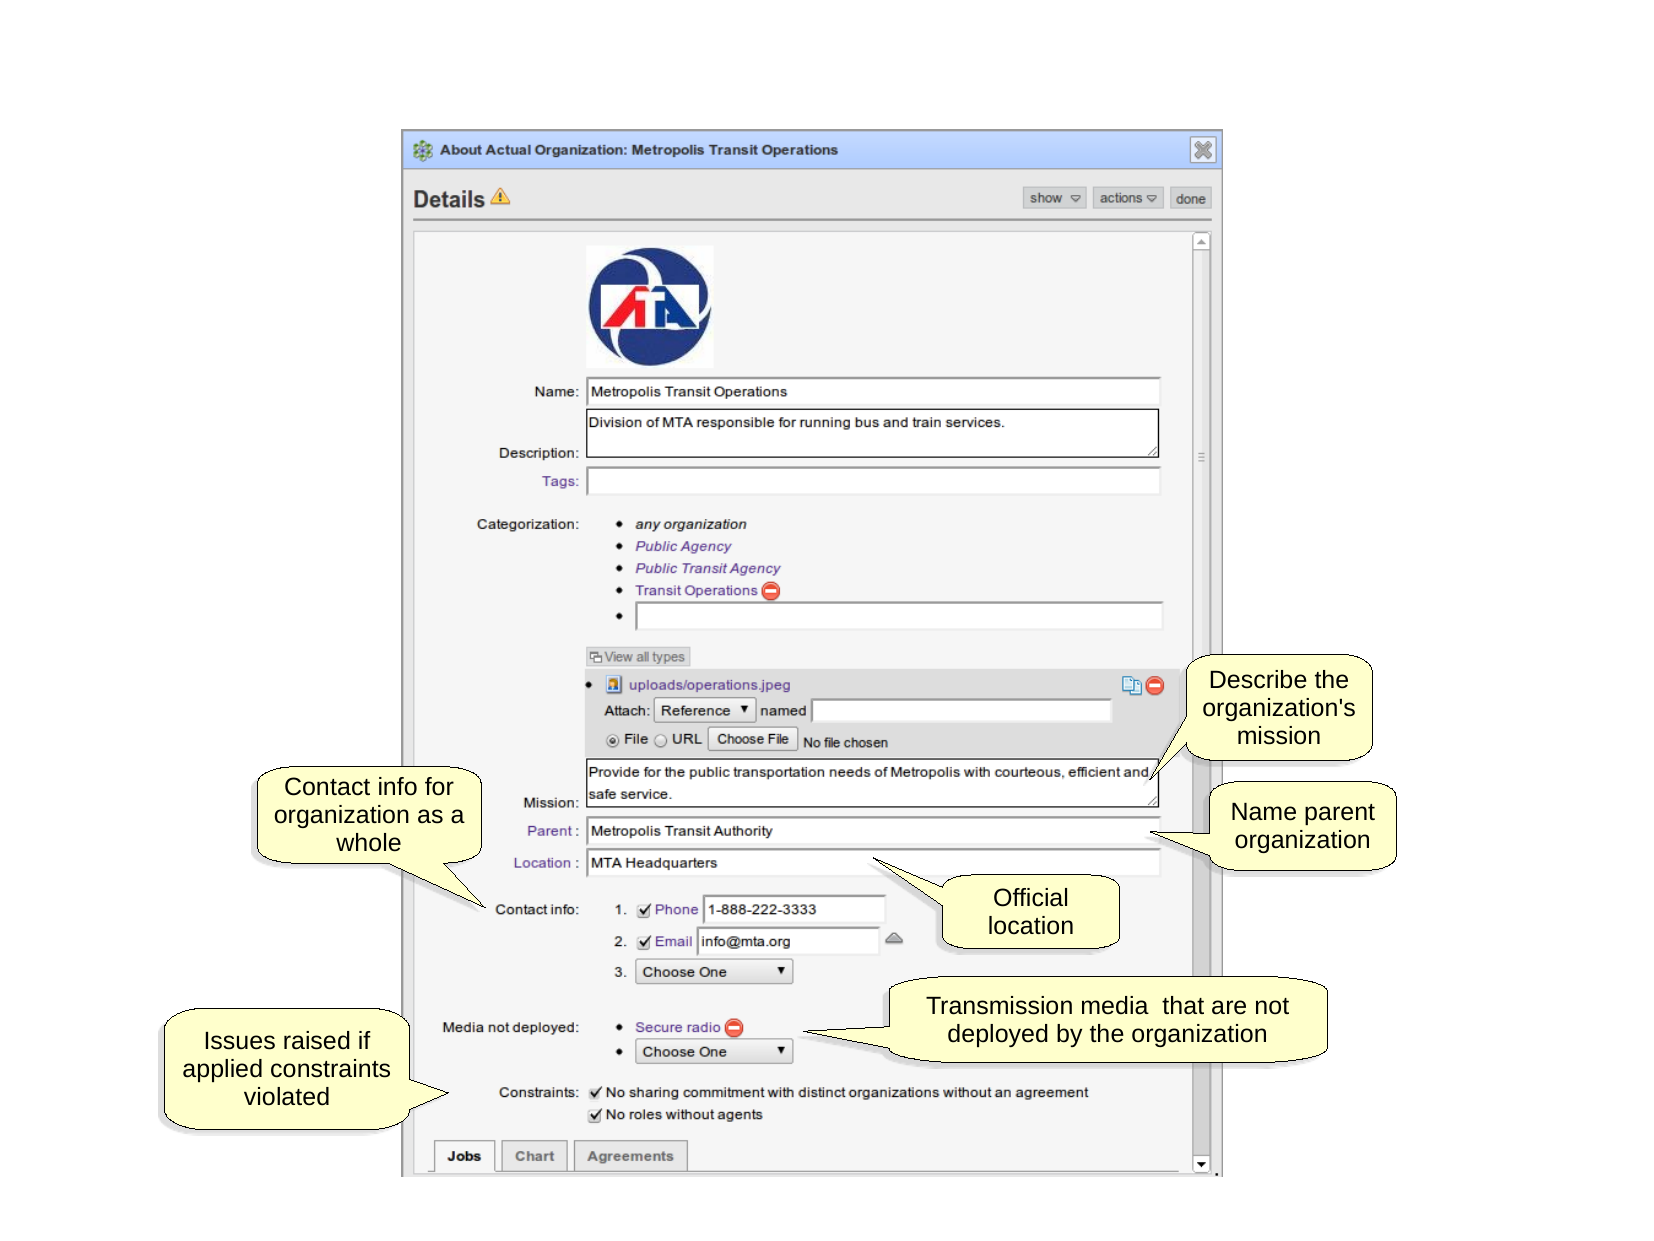

Describe the organization's mission
Contact info for organization as a whole
Name parent organization
Official location
Transmission media that are not deployed by the organization
Issues raised if applied constraints violated